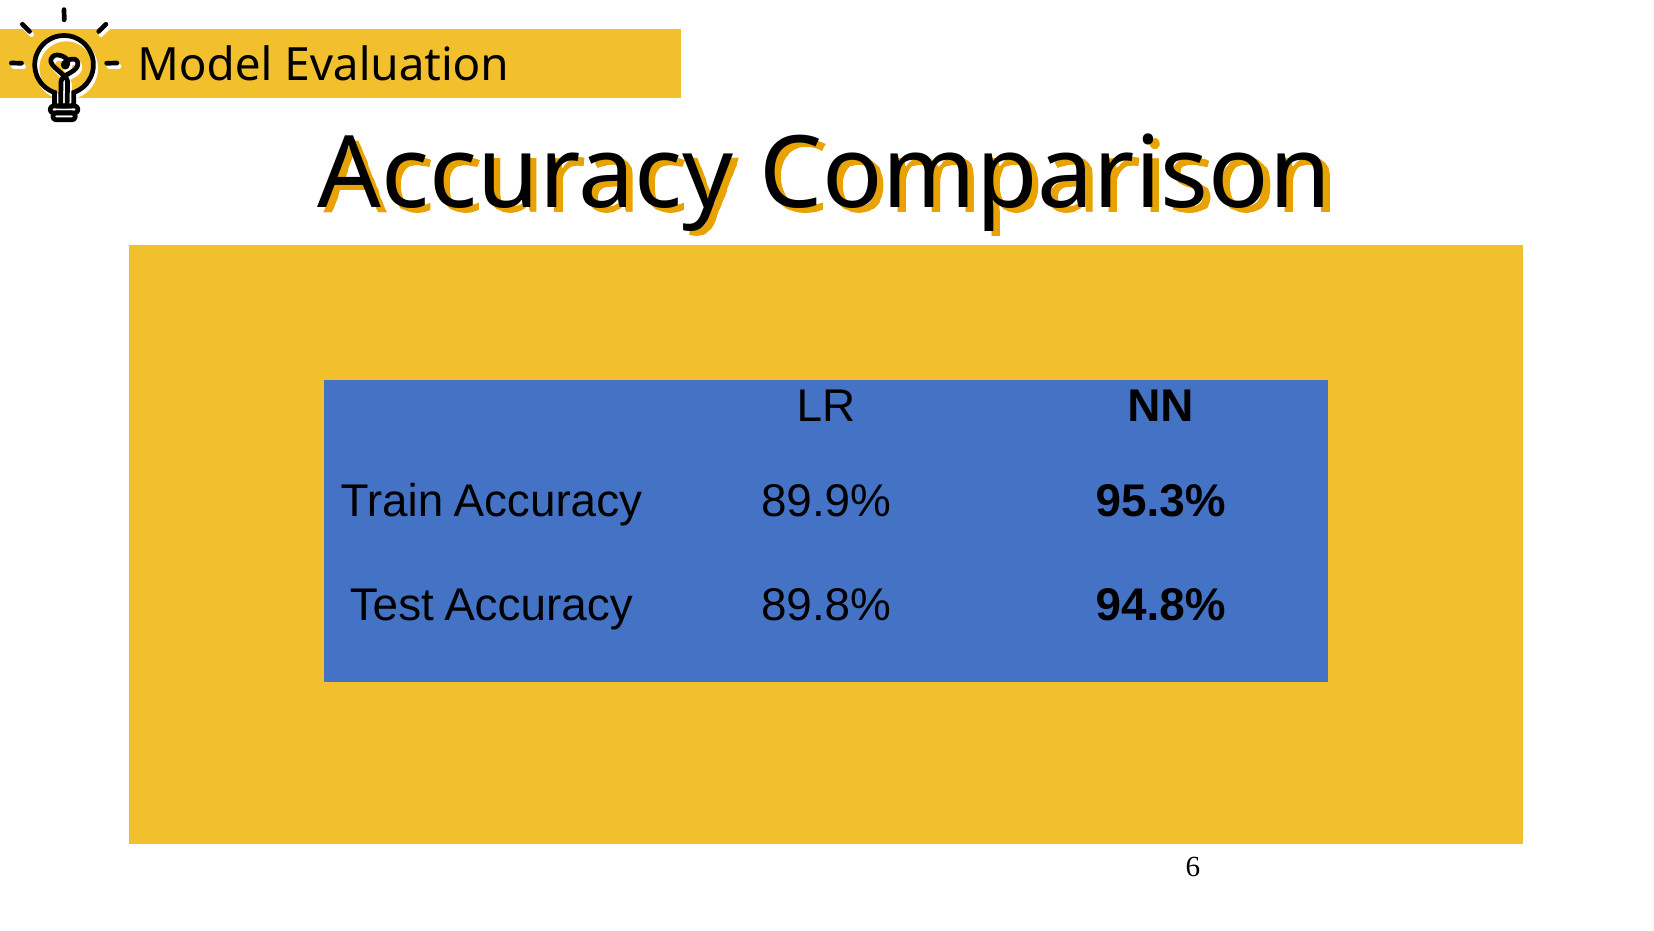

# Accuracy Comparison
Model Evaluation
| | LR | NN |
| --- | --- | --- |
| Train Accuracy | 89.9% | 95.3% |
| Test Accuracy | 89.8% | 94.8% |